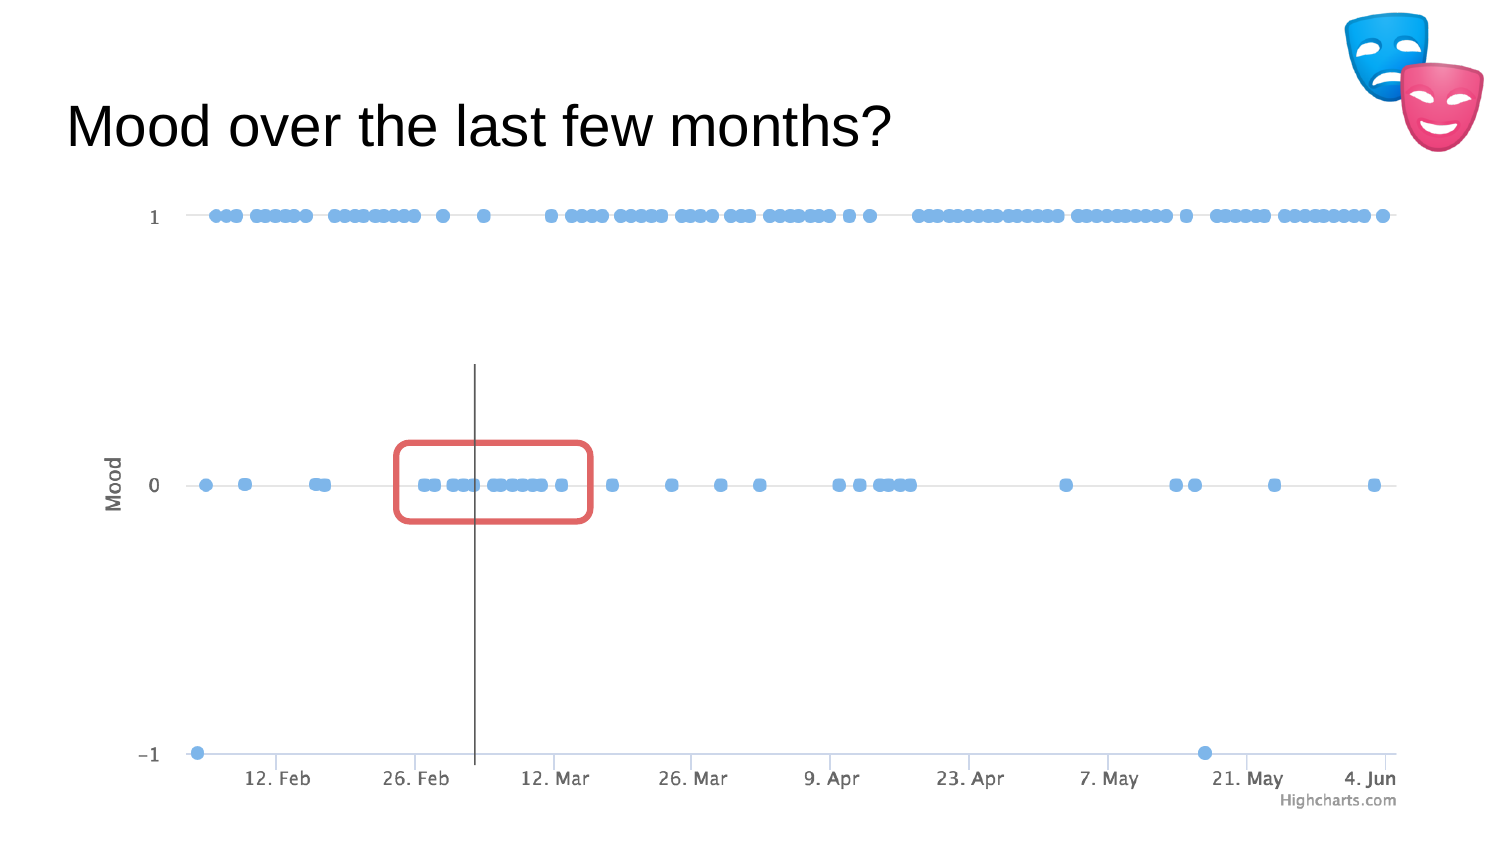

# Mood over the last few months?